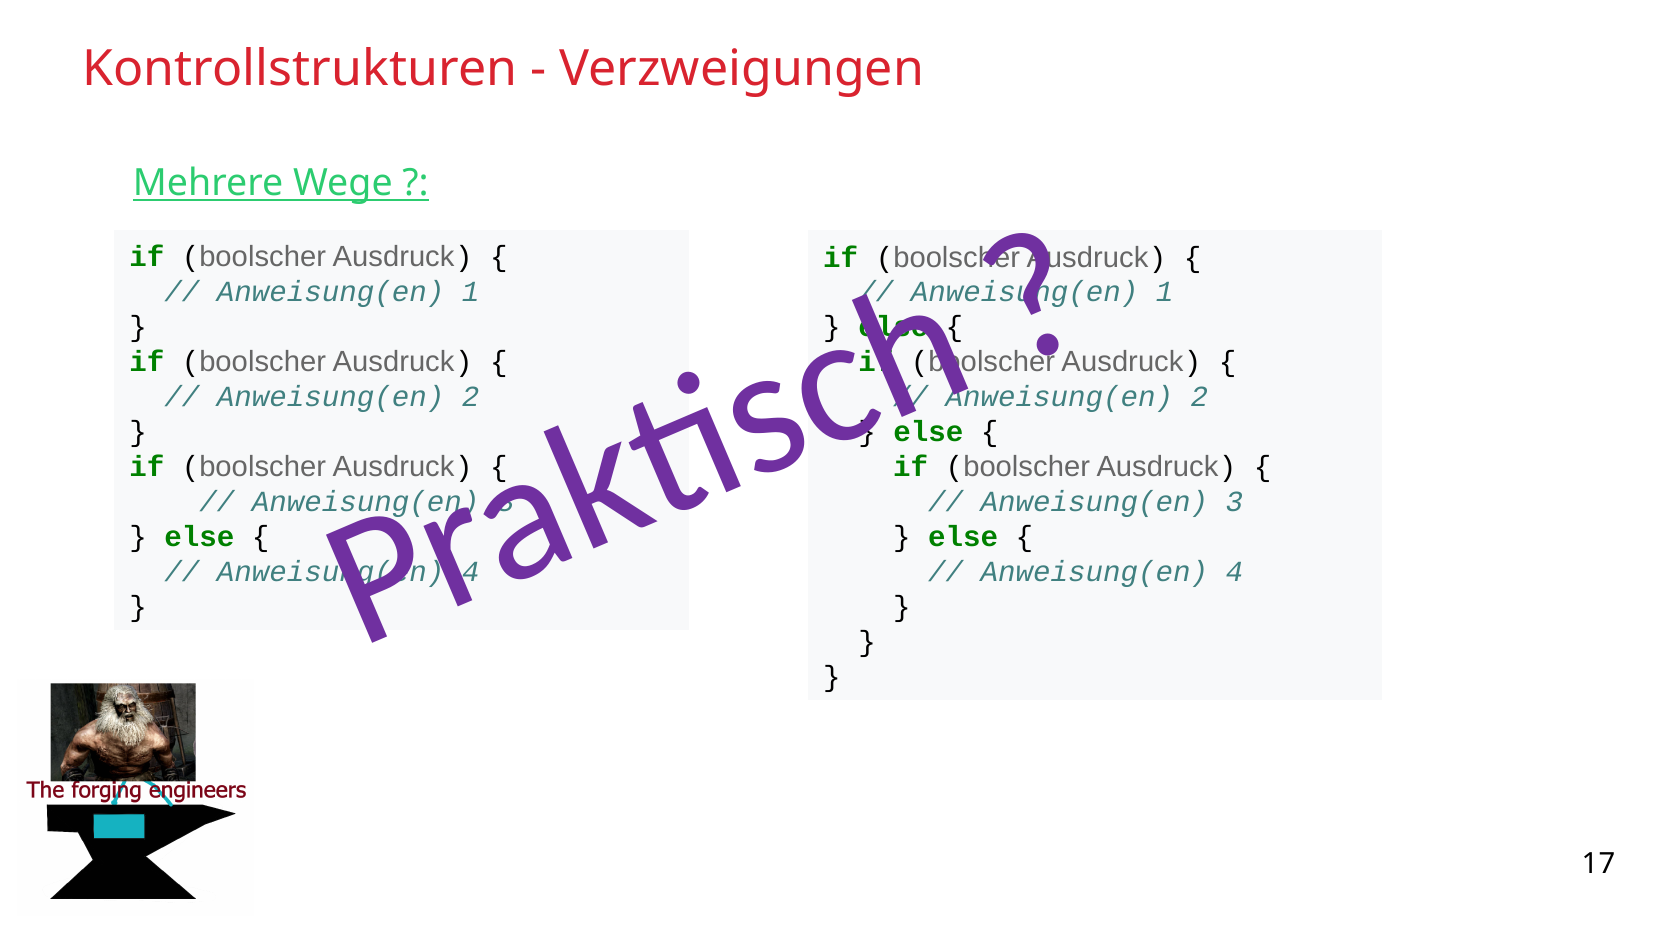

# Kontrollstrukturen - Verzweigungen
Mehrere Wege ?:
if (boolscher Ausdruck) {
 // Anweisung(en) 1
}
if (boolscher Ausdruck) {
 // Anweisung(en) 2
}
if (boolscher Ausdruck) {
 // Anweisung(en) 3
} else {
 // Anweisung(en) 4
}
if (boolscher Ausdruck) {
 // Anweisung(en) 1
} else {
 if (boolscher Ausdruck) {
 // Anweisung(en) 2
 } else {
 if (boolscher Ausdruck) {
 // Anweisung(en) 3
 } else {
 // Anweisung(en) 4
 }
 }
}
Praktisch ?